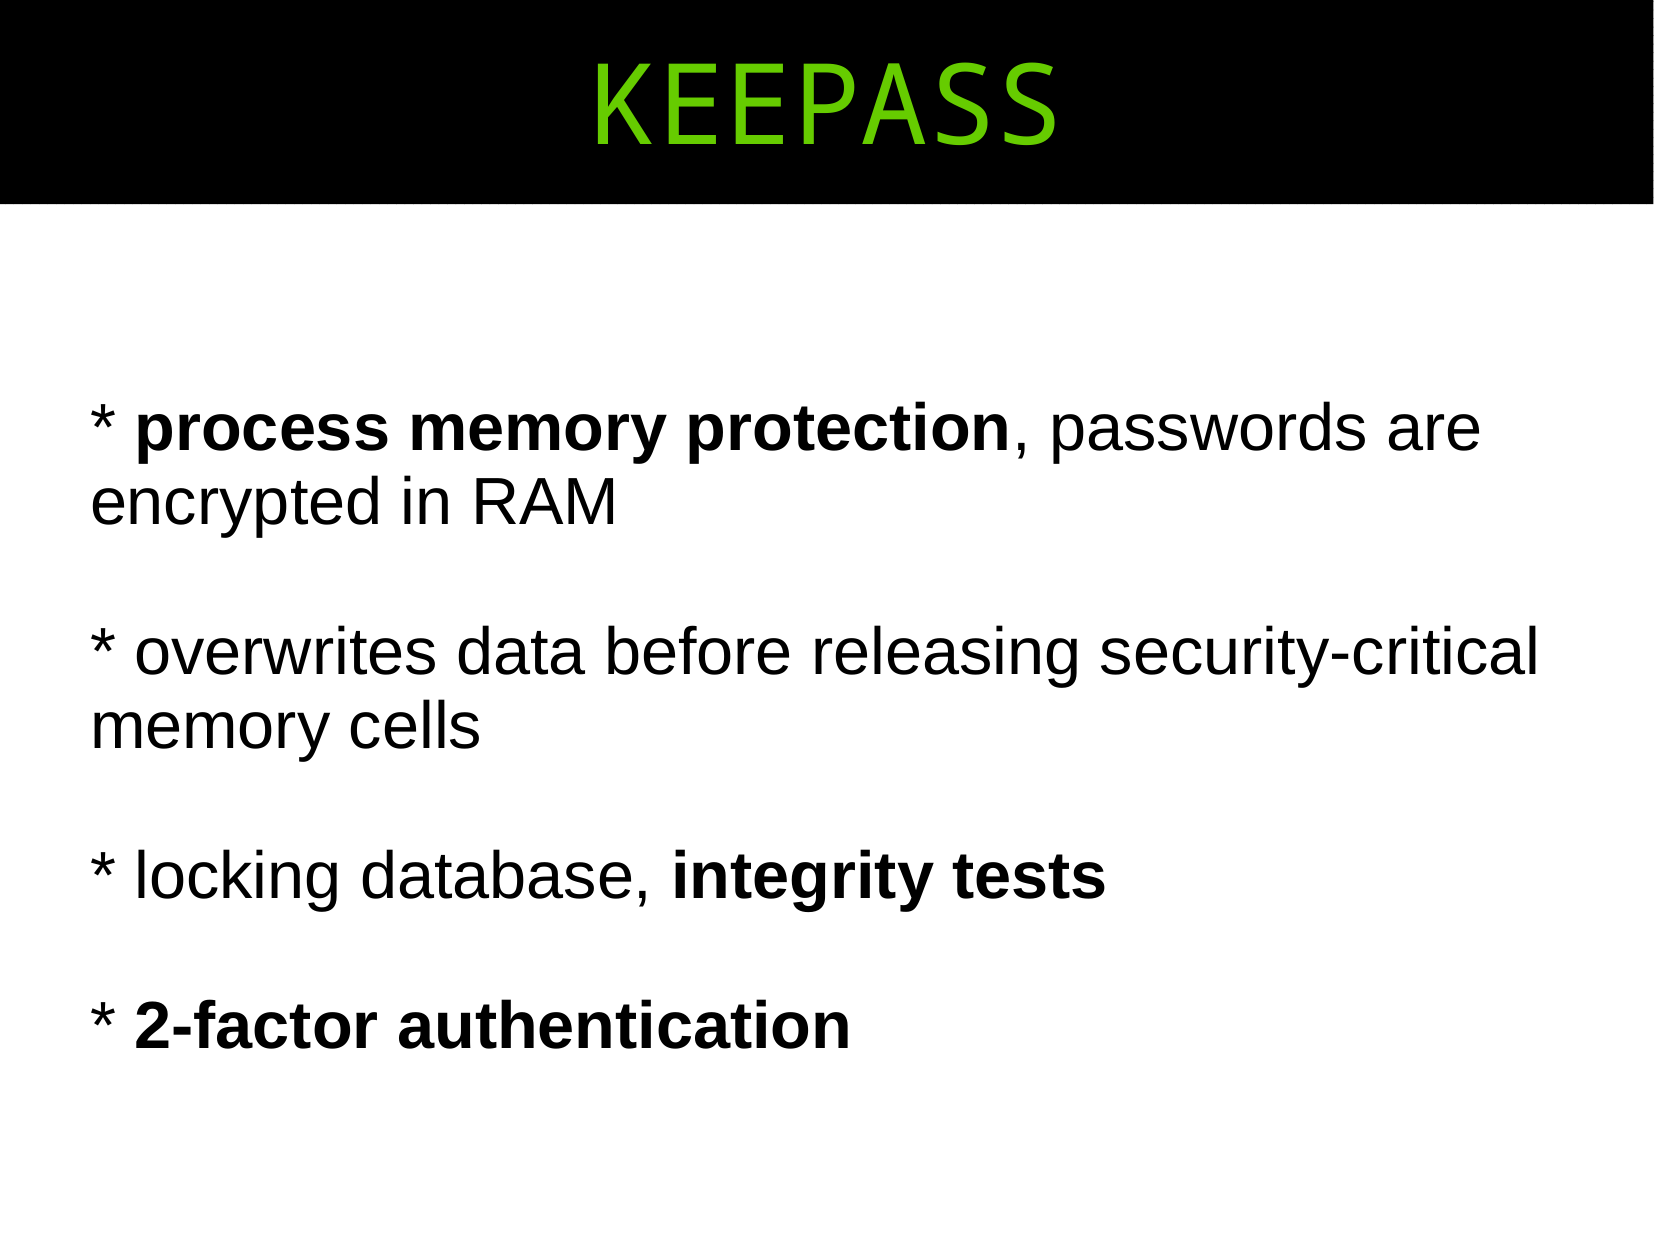

# KEEPASS
* process memory protection, passwords are encrypted in RAM
* overwrites data before releasing security-critical memory cells
* locking database, integrity tests
* 2-factor authentication